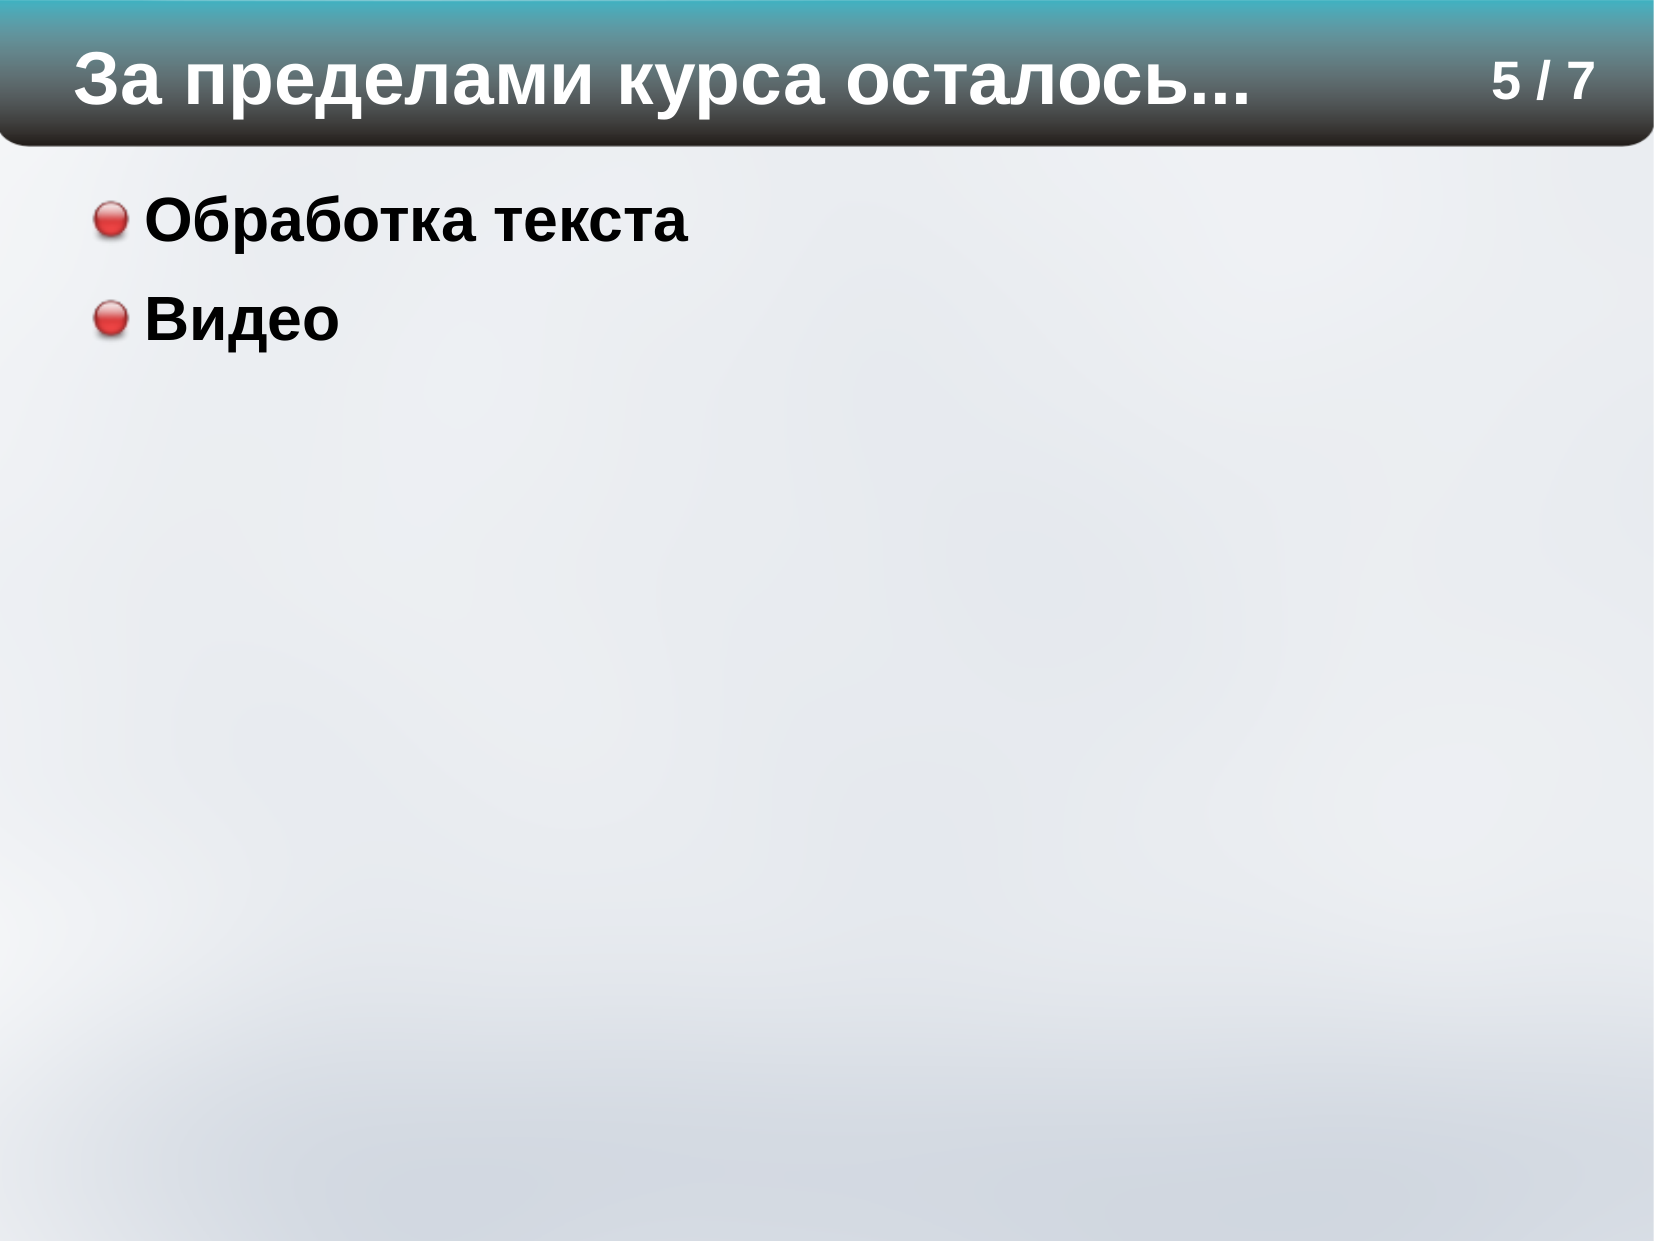

За пределами курса осталось...
Обработка текста
Видео